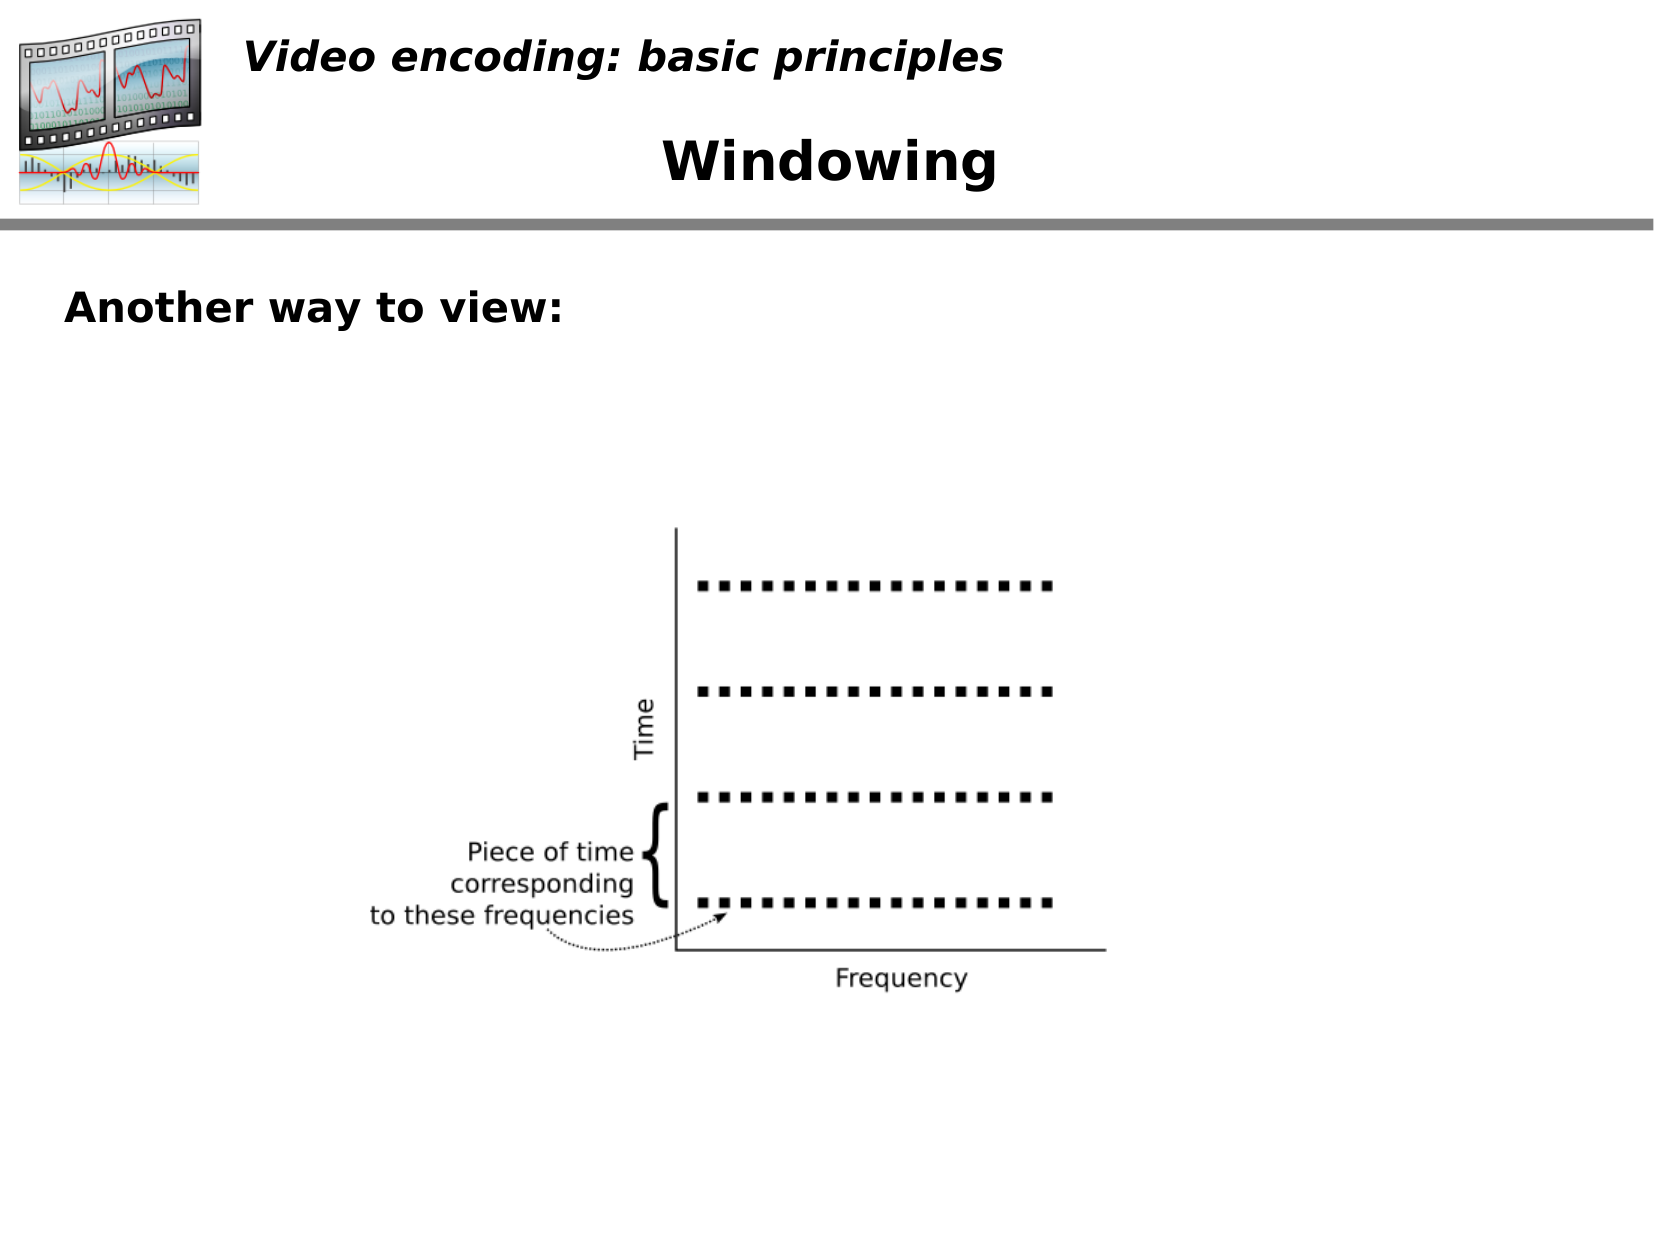

Video encoding: basic principles
Windowing
Another way to view: